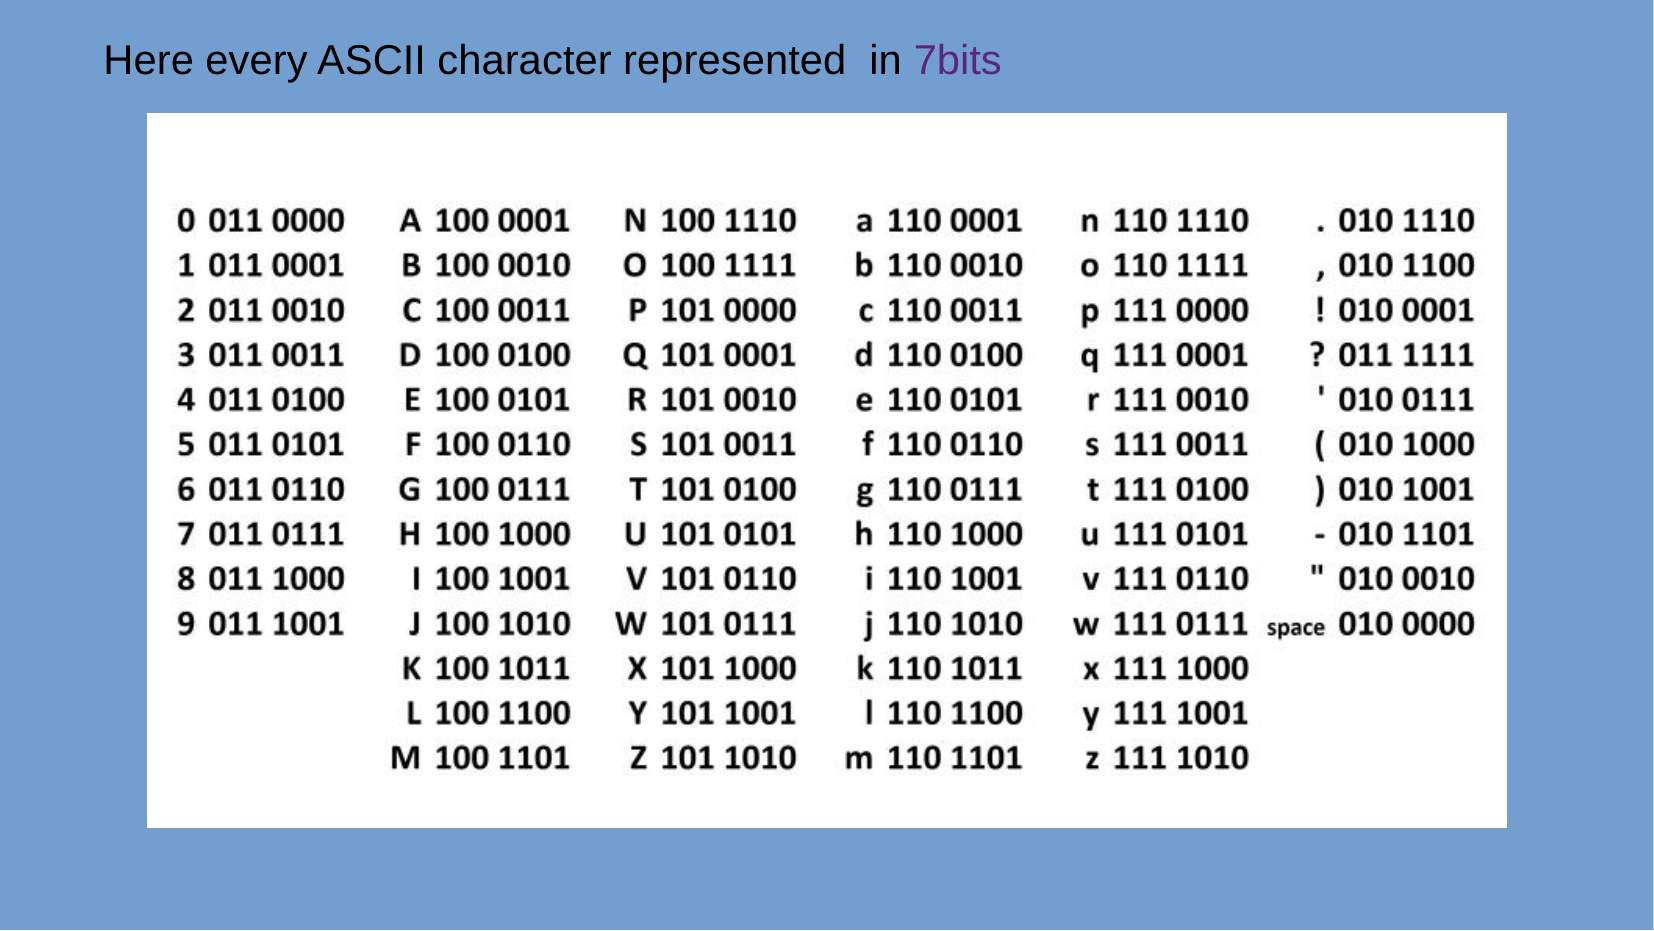

Here every ASCII character represented in 7bits